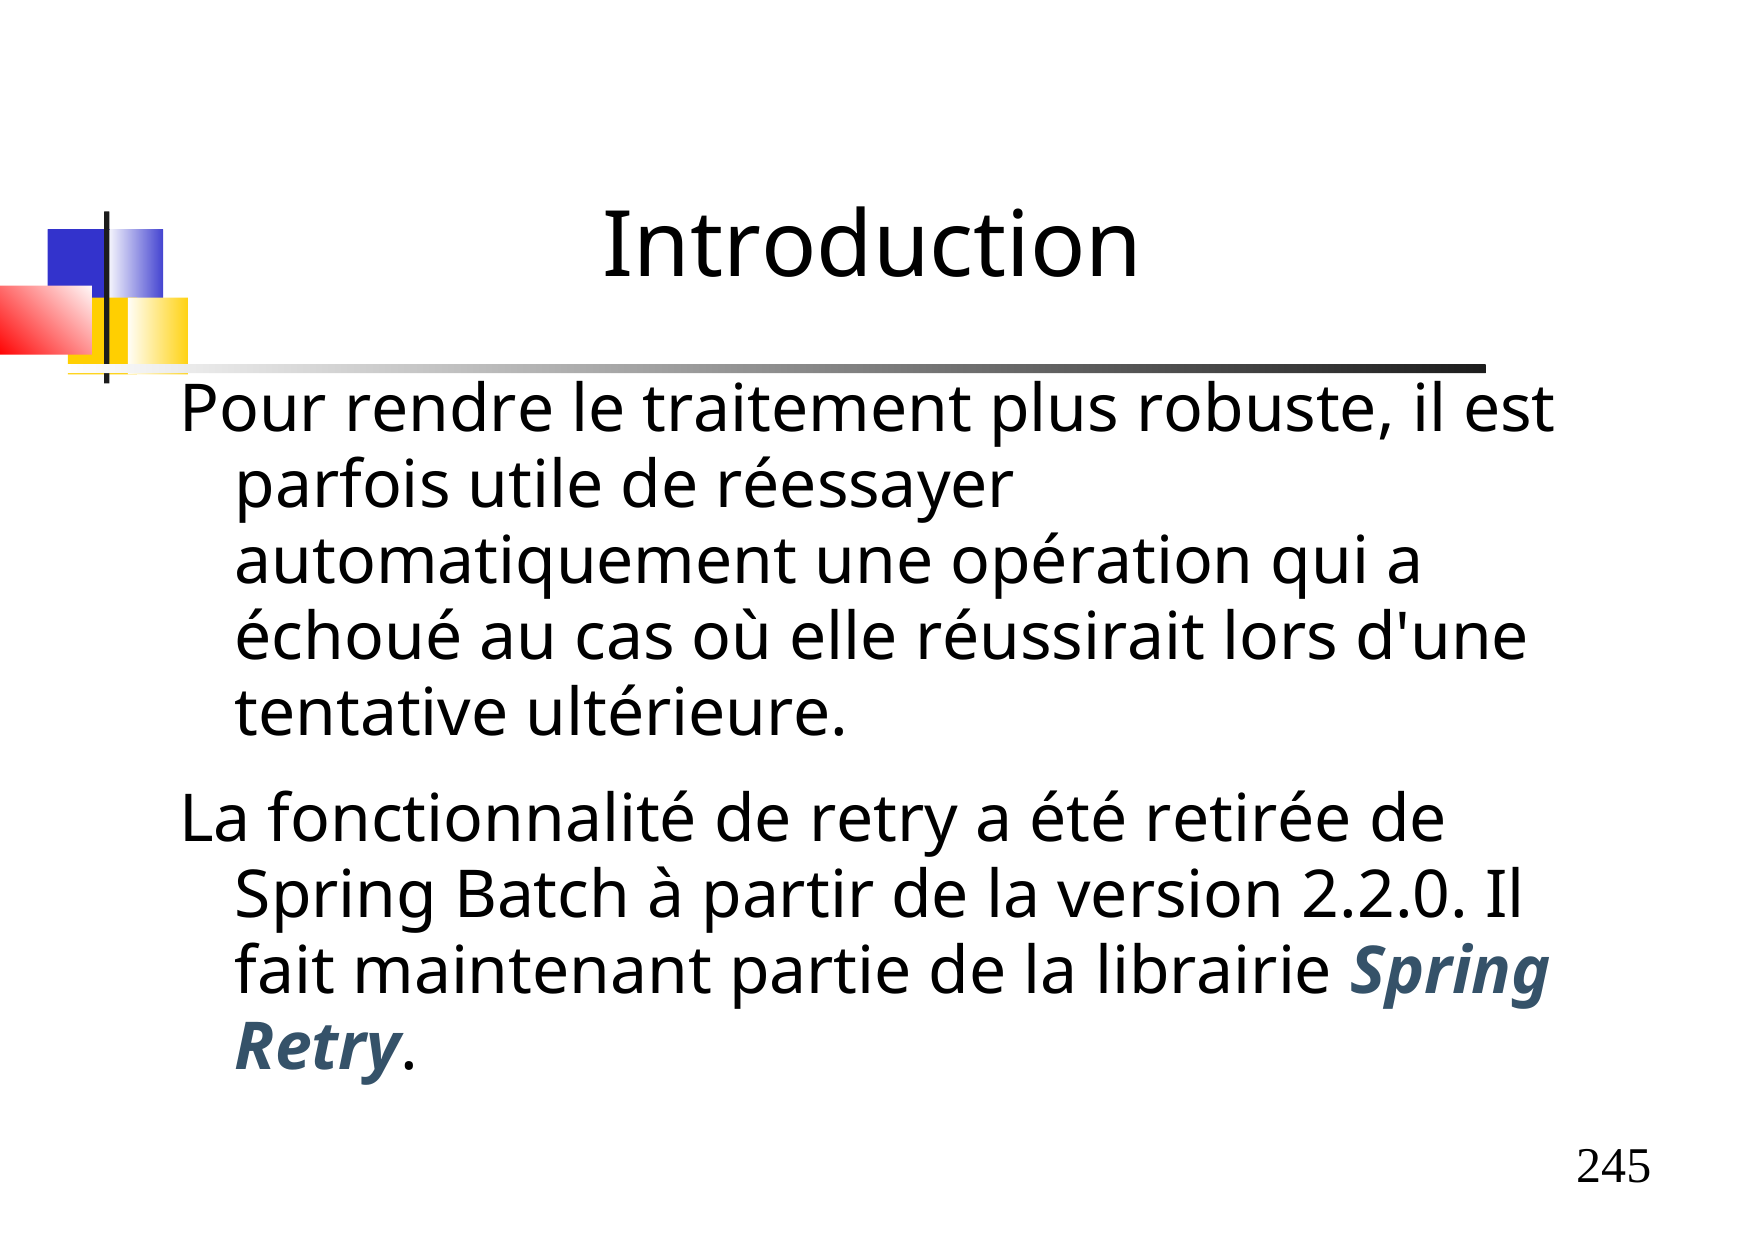

# Introduction
Pour rendre le traitement plus robuste, il est parfois utile de réessayer automatiquement une opération qui a échoué au cas où elle réussirait lors d'une tentative ultérieure.
La fonctionnalité de retry a été retirée de Spring Batch à partir de la version 2.2.0. Il fait maintenant partie de la librairie Spring Retry.